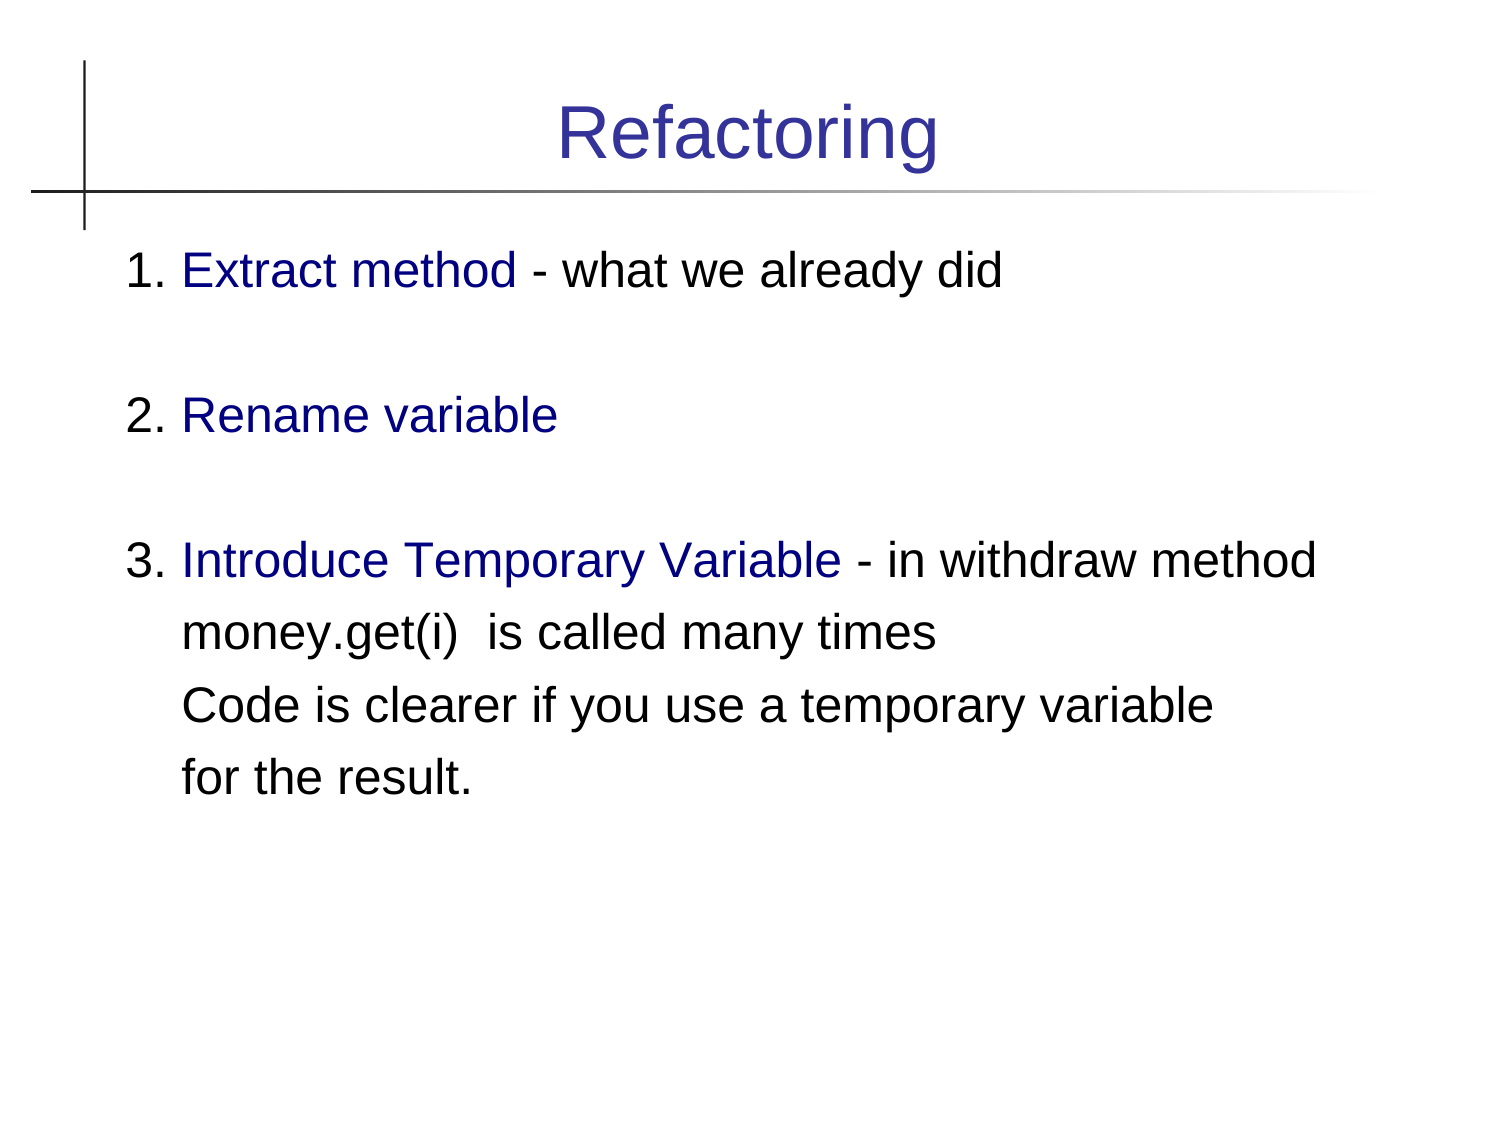

# Refactoring
1. Extract method - what we already did
2. Rename variable
3. Introduce Temporary Variable - in withdraw method
 money.get(i) is called many times
 Code is clearer if you use a temporary variable
 for the result.